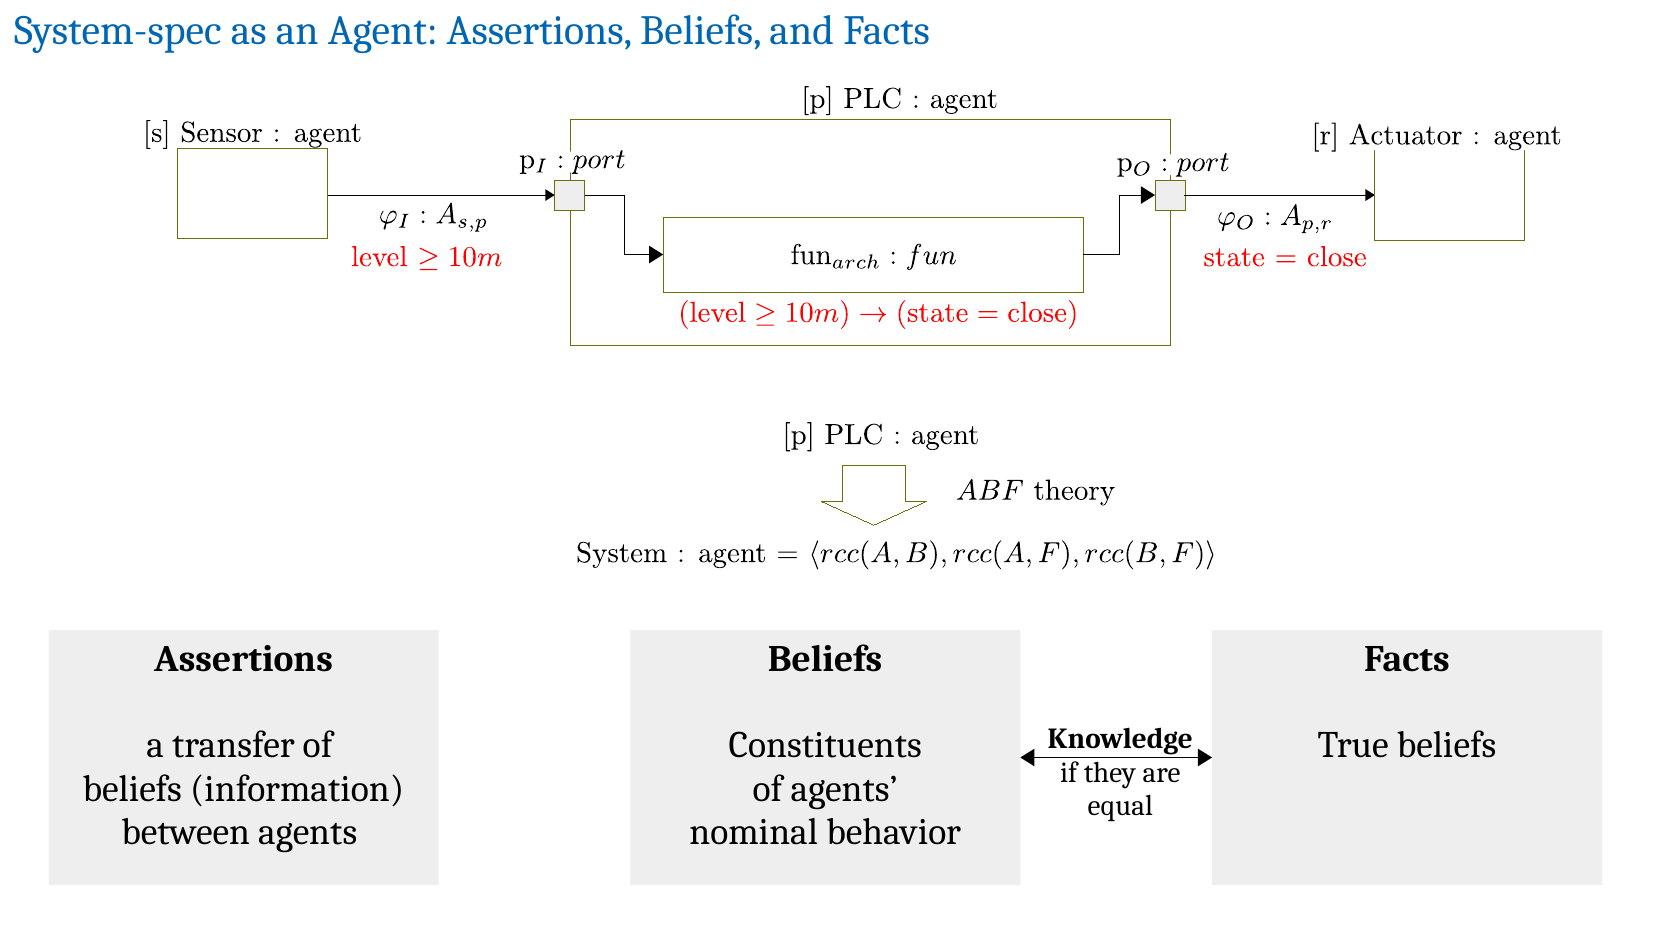

System-spec as an Agent: Assertions, Beliefs, and Facts
Assertions
a transfer of
beliefs (information)
between agents
Beliefs
Constituents
of agents’
nominal behavior
Facts
True beliefs
Knowledge
if they are equal